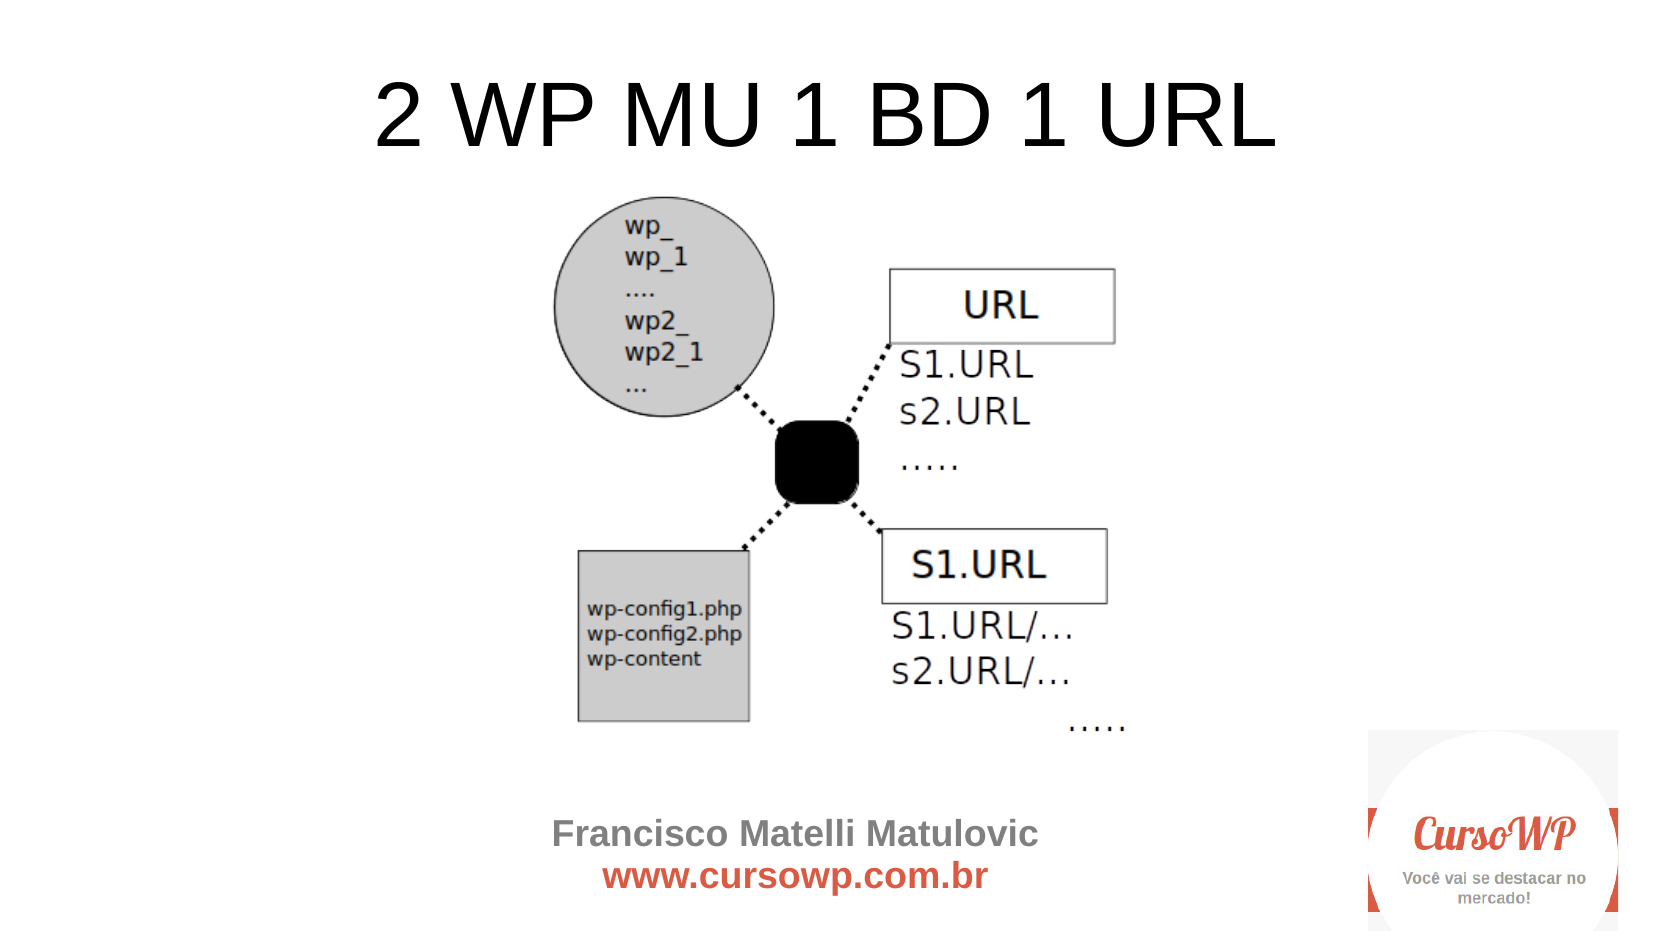

# 2 WP MU 1 BD 1 URL